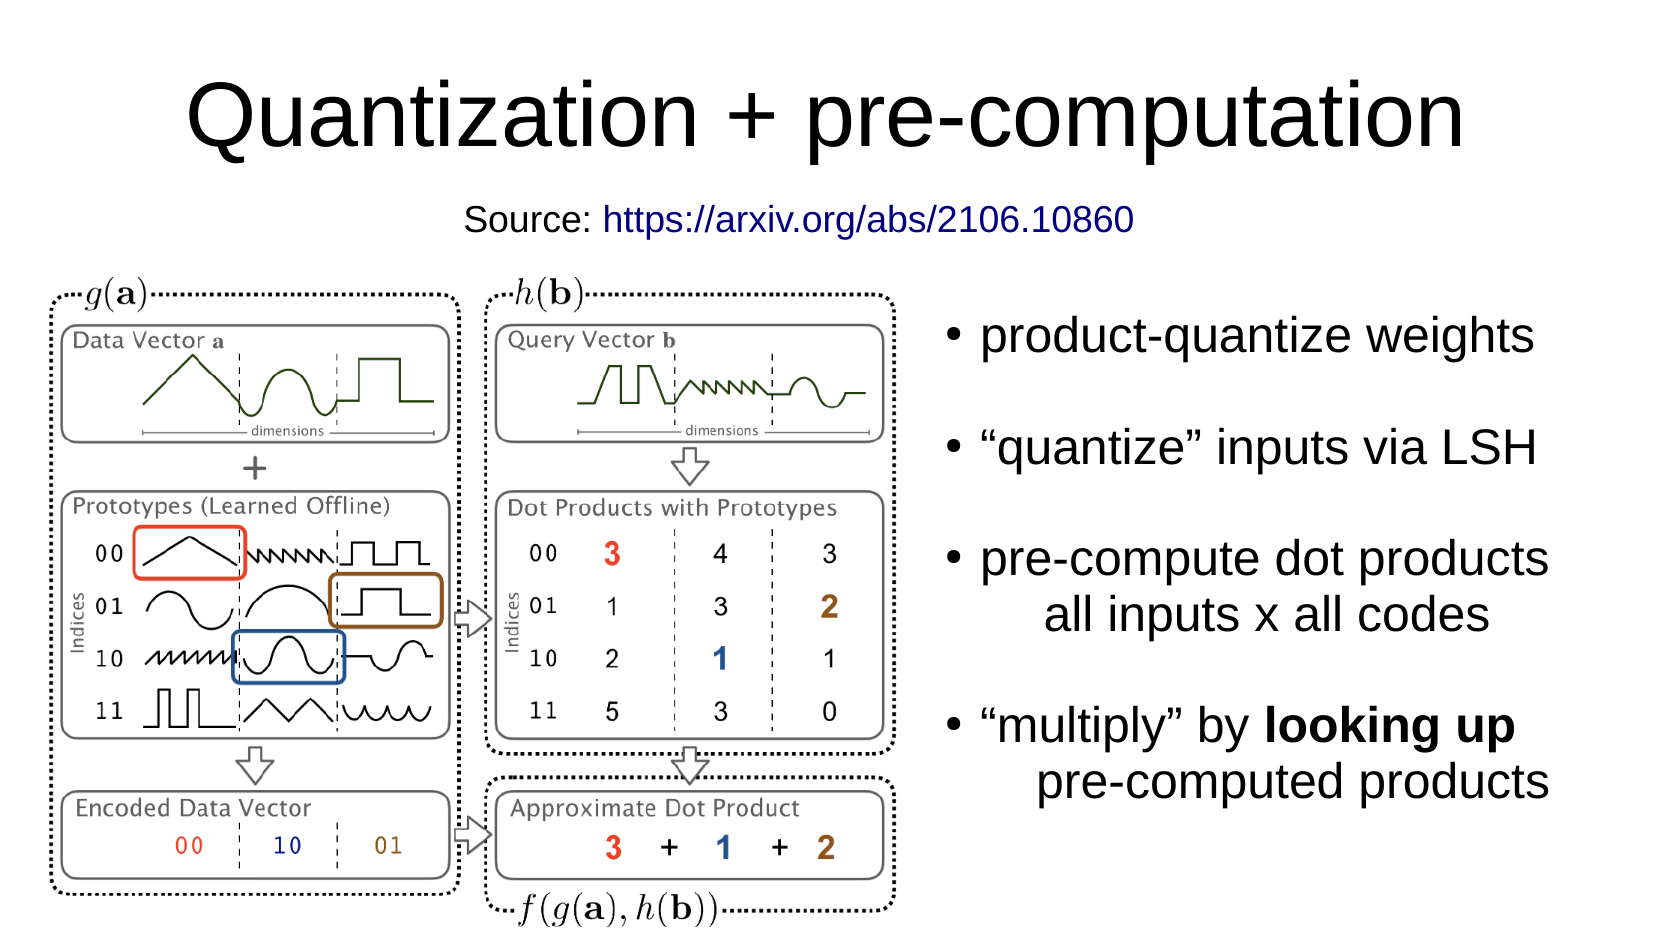

# Quantization + pre-computation
Source: https://arxiv.org/abs/2106.10860
product-quantize weights
“quantize” inputs via LSH
pre-compute dot products
 all inputs x all codes
“multiply” by looking up
 pre-computed products